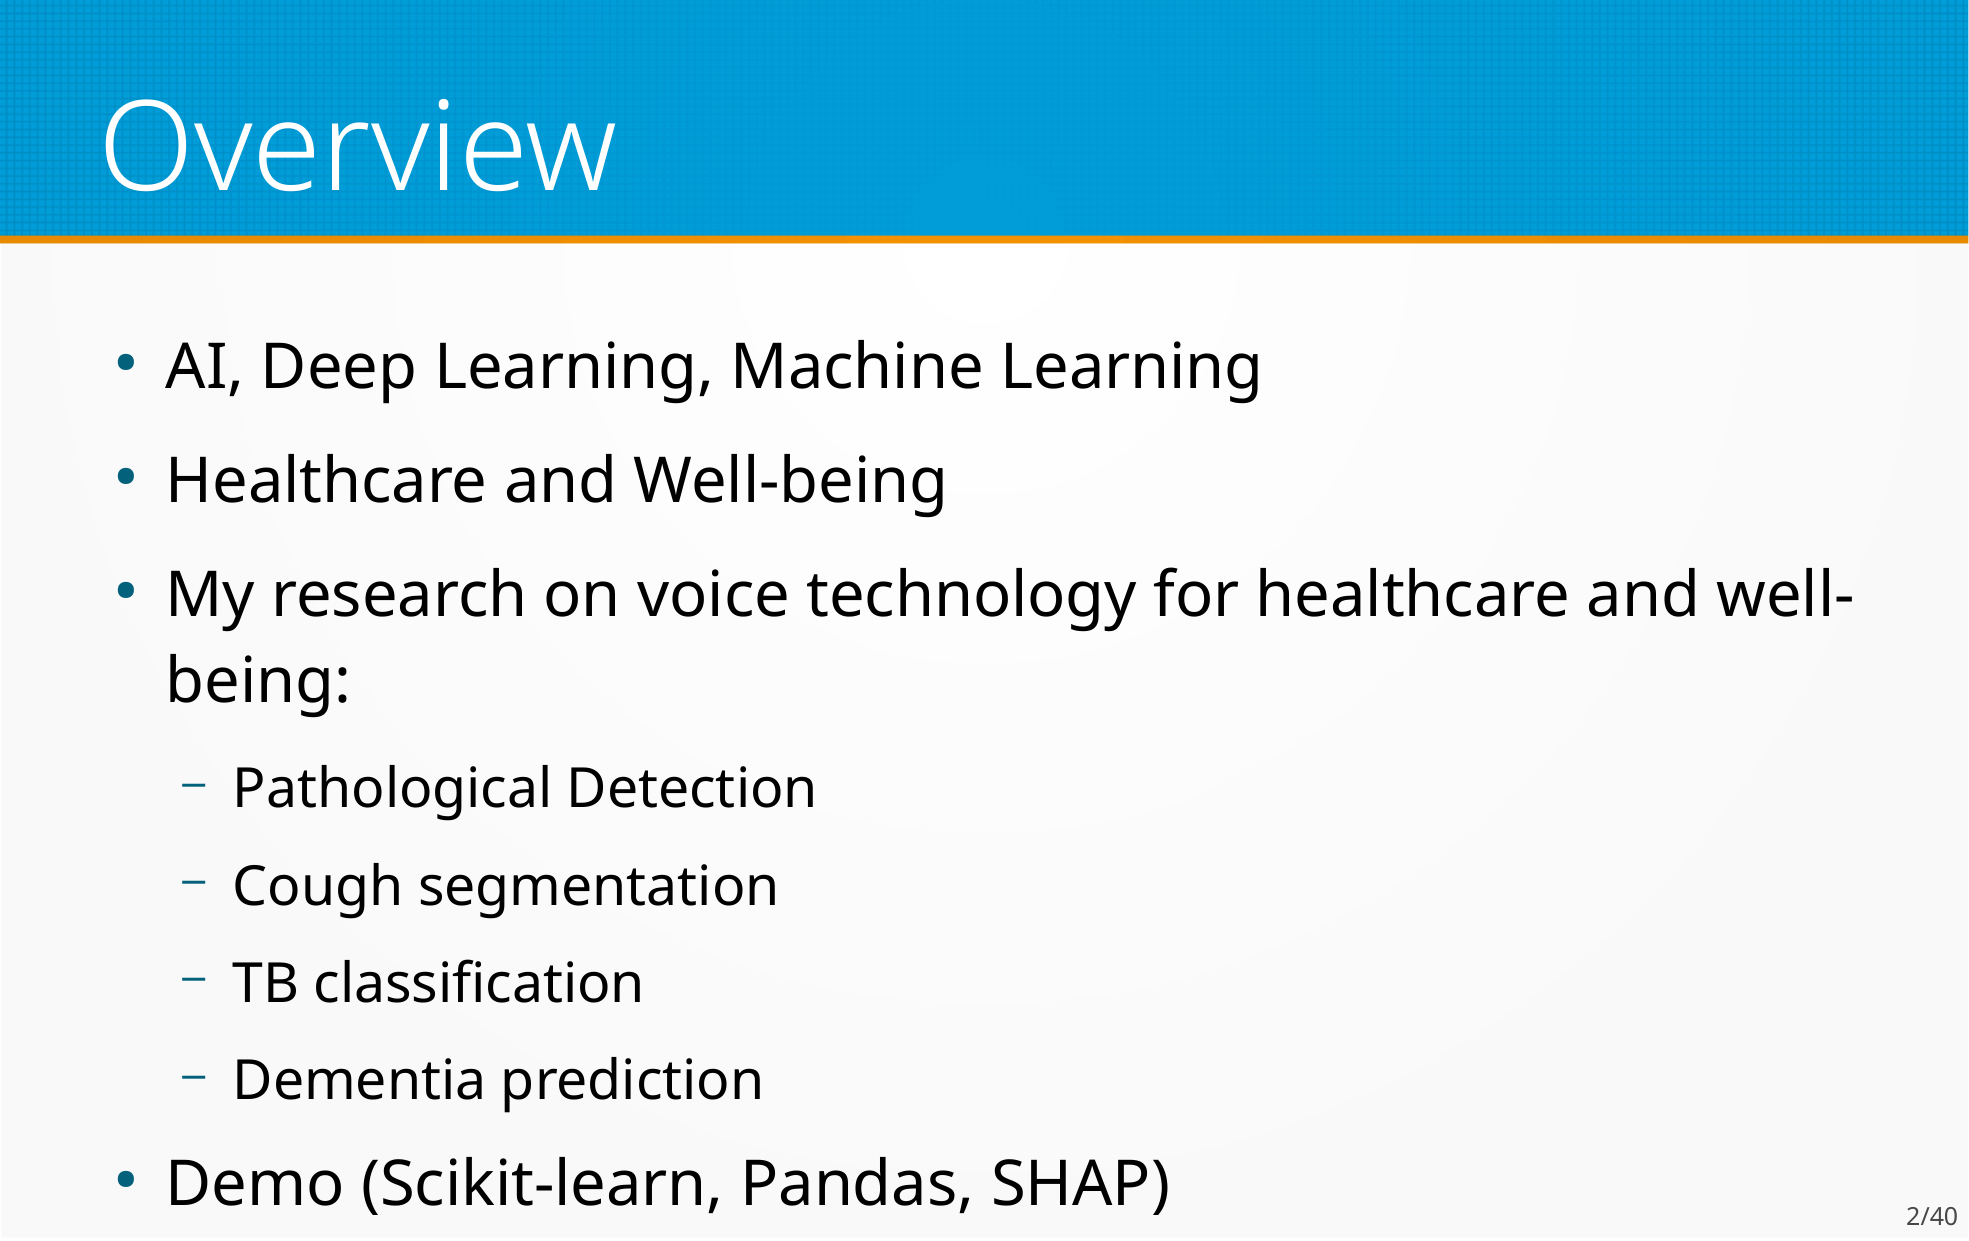

# Overview
AI, Deep Learning, Machine Learning
Healthcare and Well-being
My research on voice technology for healthcare and well-being:
Pathological Detection
Cough segmentation
TB classification
Dementia prediction
Demo (Scikit-learn, Pandas, SHAP)
2